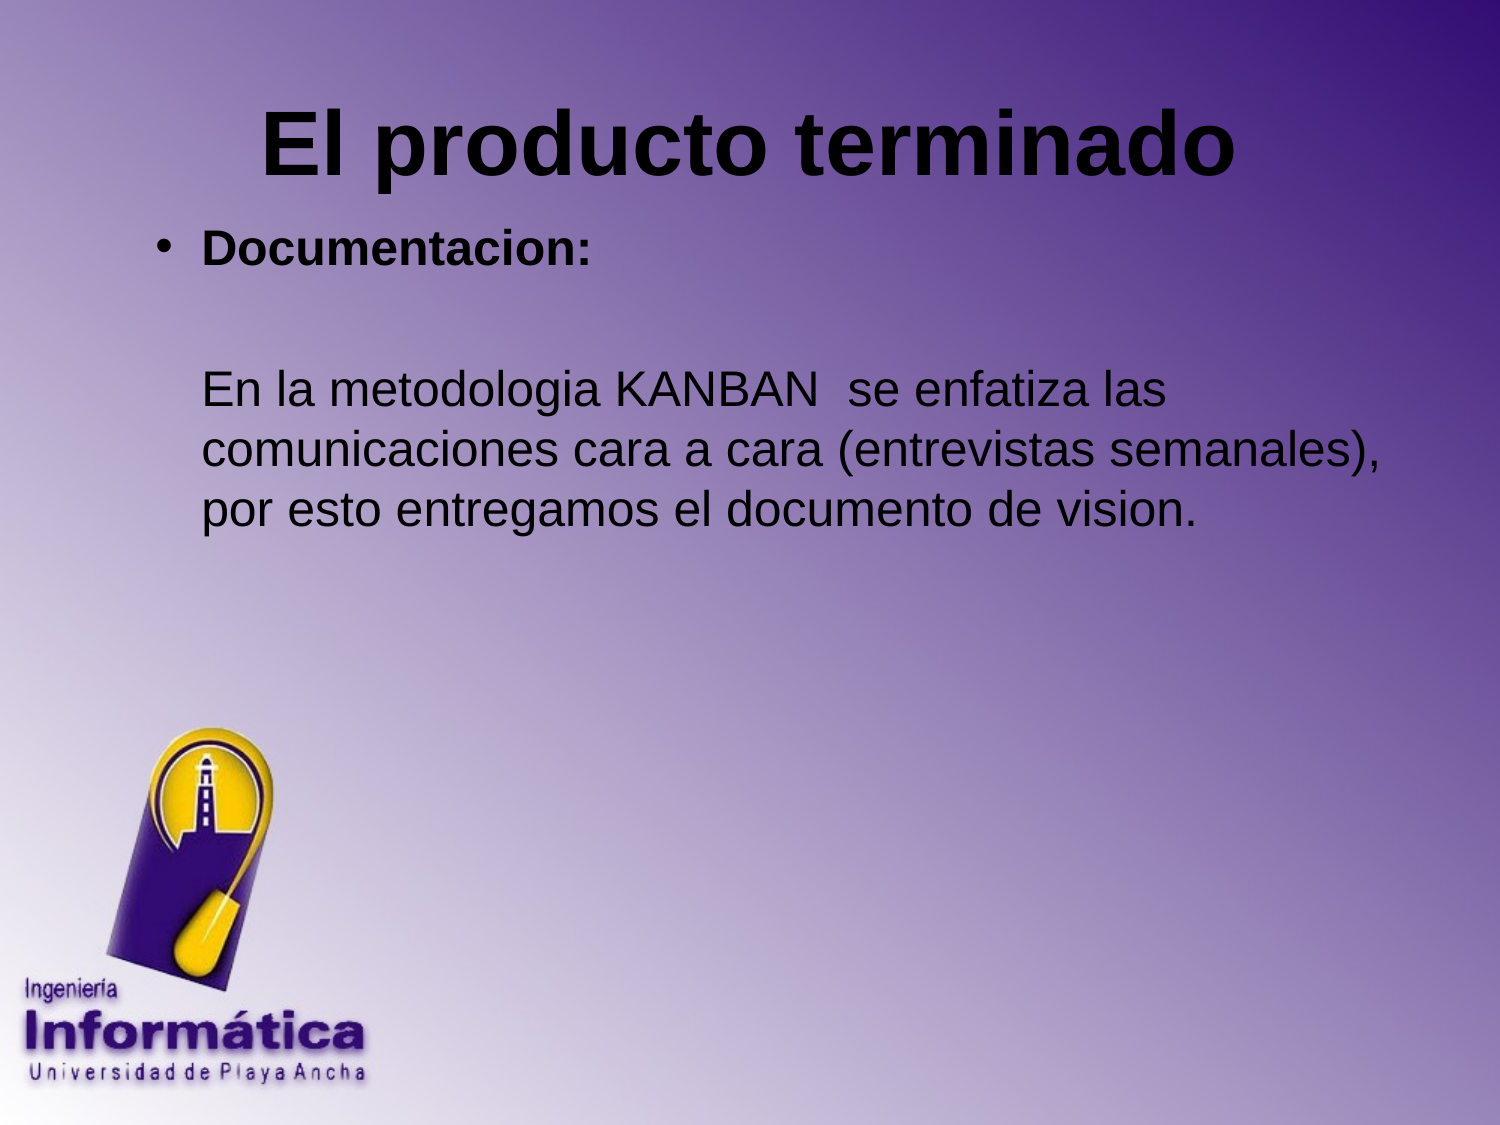

# El producto terminado
Documentacion:
	En la metodologia KANBAN se enfatiza las comunicaciones cara a cara (entrevistas semanales), por esto entregamos el documento de vision.